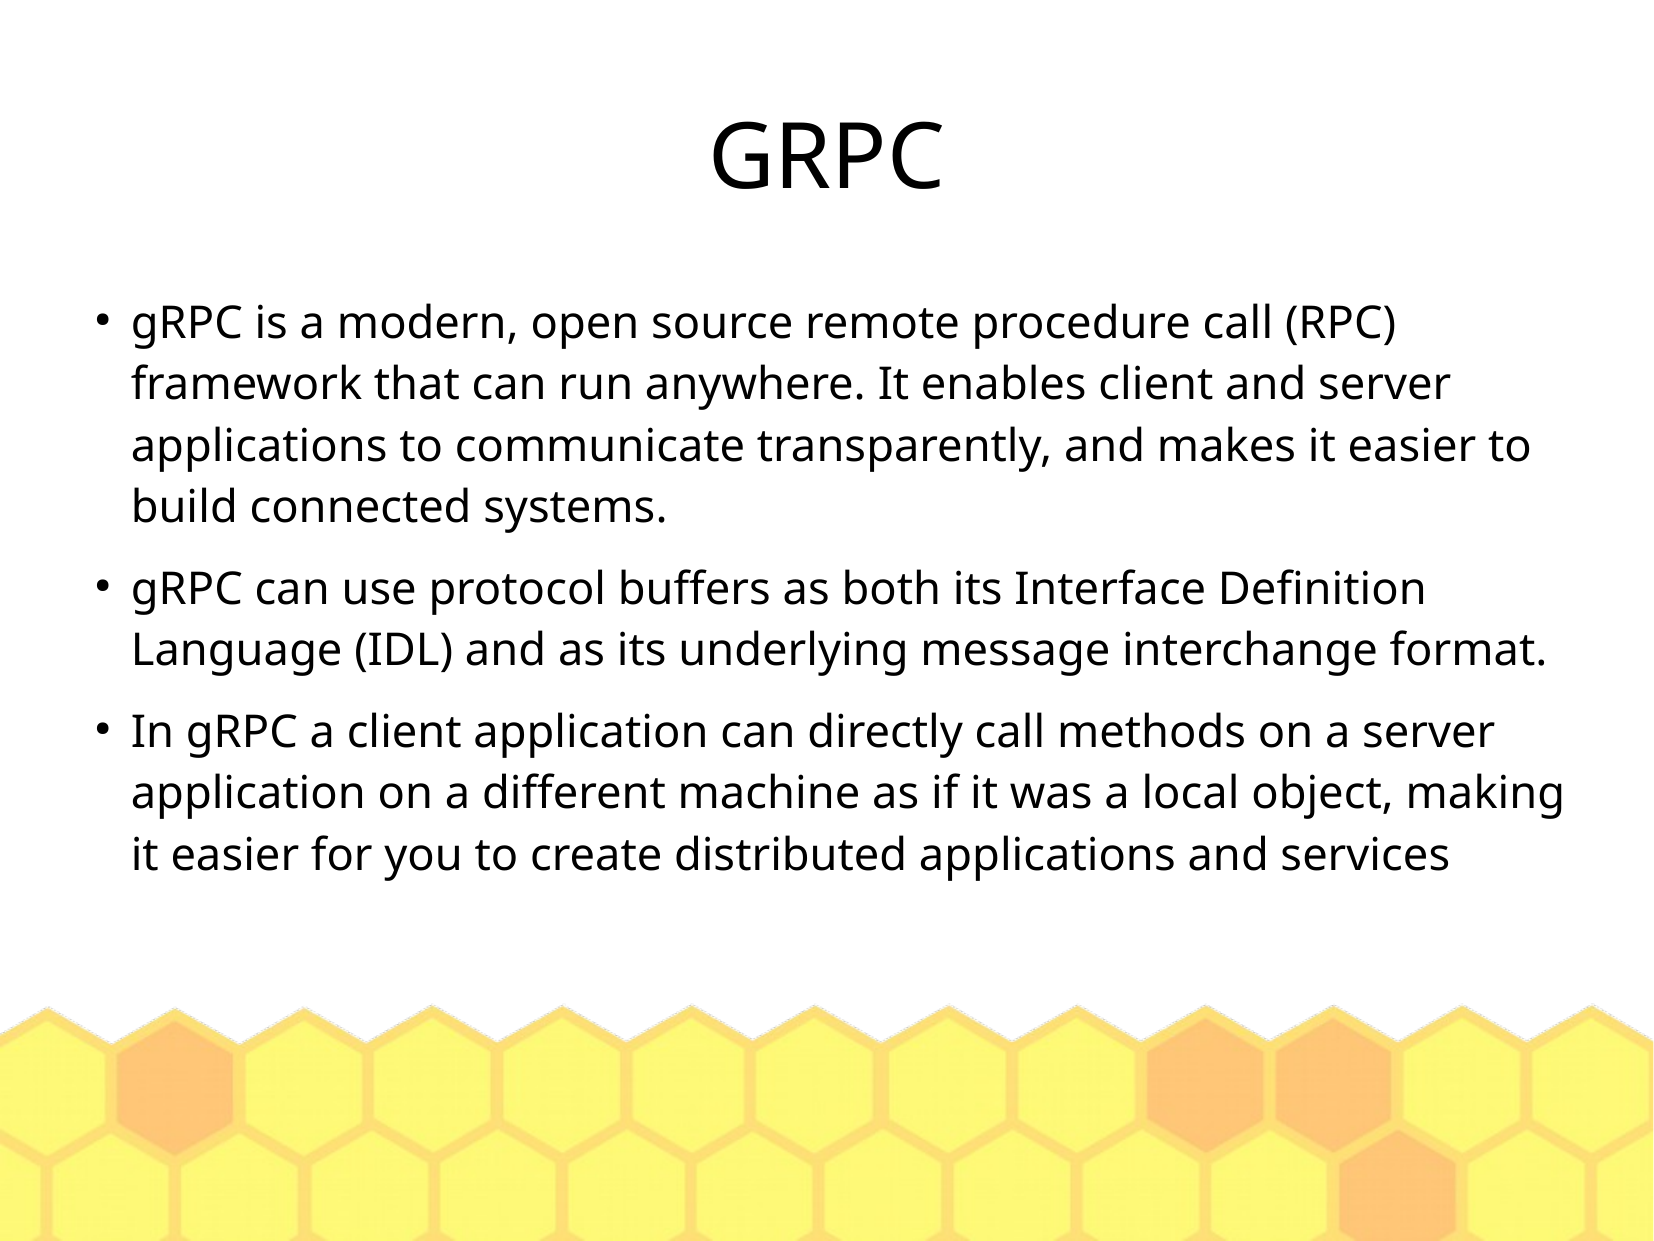

# GRPC
gRPC is a modern, open source remote procedure call (RPC) framework that can run anywhere. It enables client and server applications to communicate transparently, and makes it easier to build connected systems.
gRPC can use protocol buffers as both its Interface Definition Language (IDL) and as its underlying message interchange format.
In gRPC a client application can directly call methods on a server application on a different machine as if it was a local object, making it easier for you to create distributed applications and services